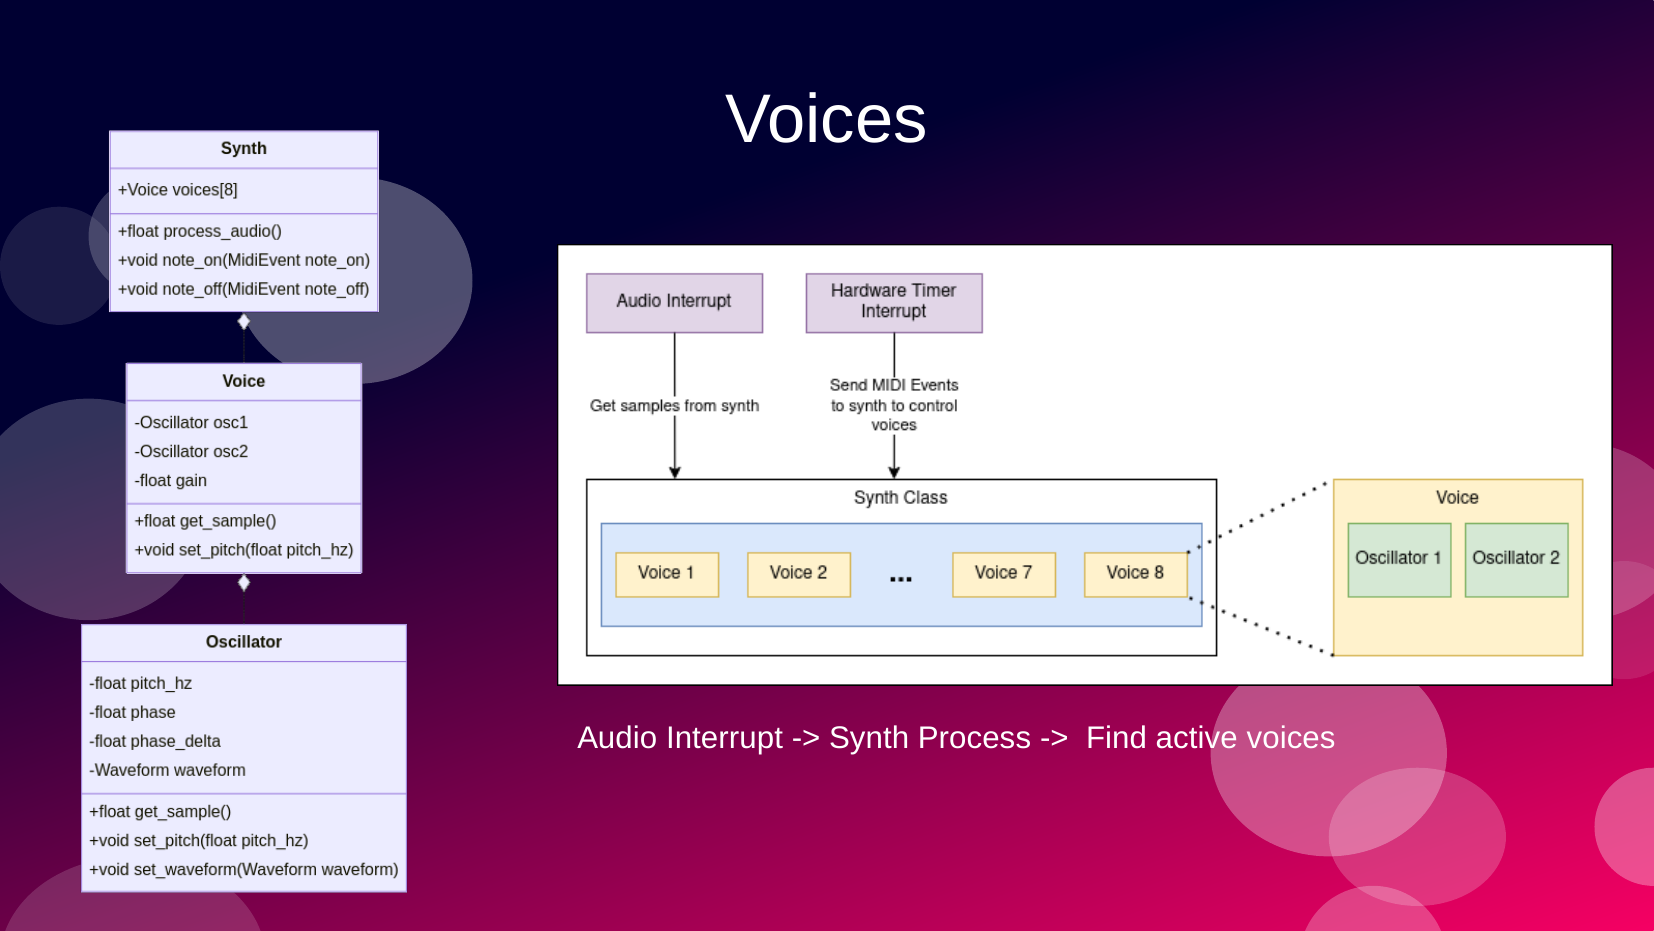

# Voices
Audio Interrupt -> Synth Process -> Find active voices